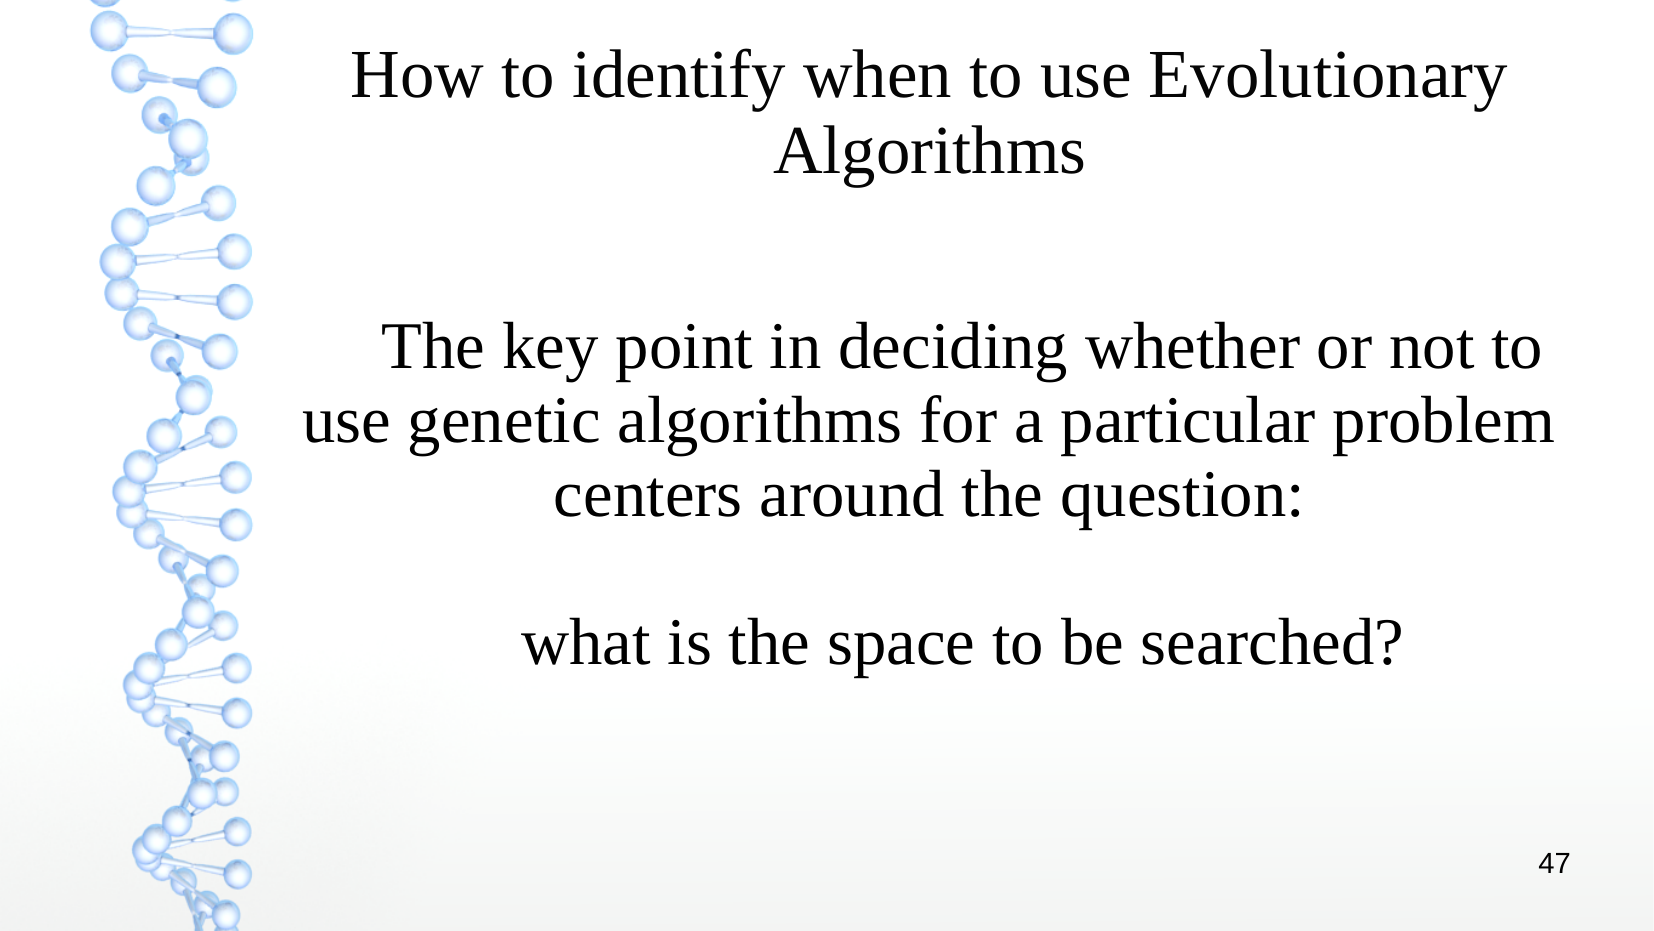

# How to identify when to use Evolutionary Algorithms
 The key point in deciding whether or not to use genetic algorithms for a particular problem centers around the question:
 what is the space to be searched?
47